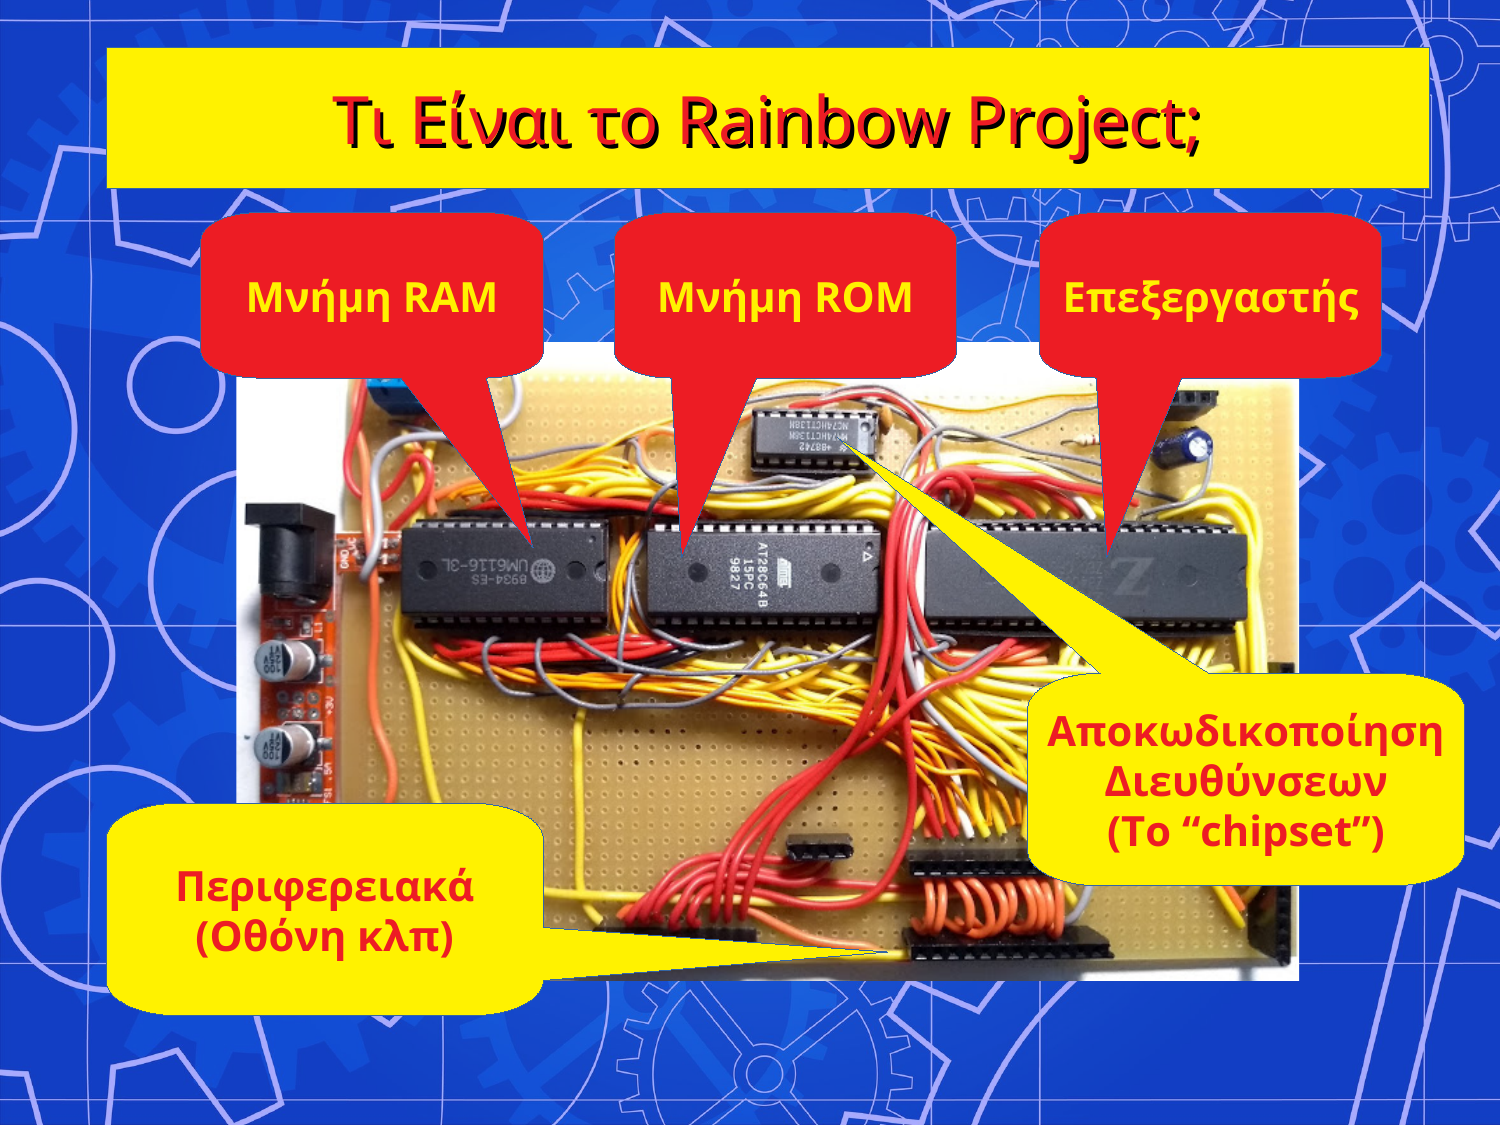

Τι Είναι το Rainbow Project;
Μνήμη RAM
Μνήμη ROM
Επεξεργαστής
Αποκωδικοποίηση
Διευθύνσεων
(Το “chipset”)
Περιφερειακά
(Οθόνη κλπ)